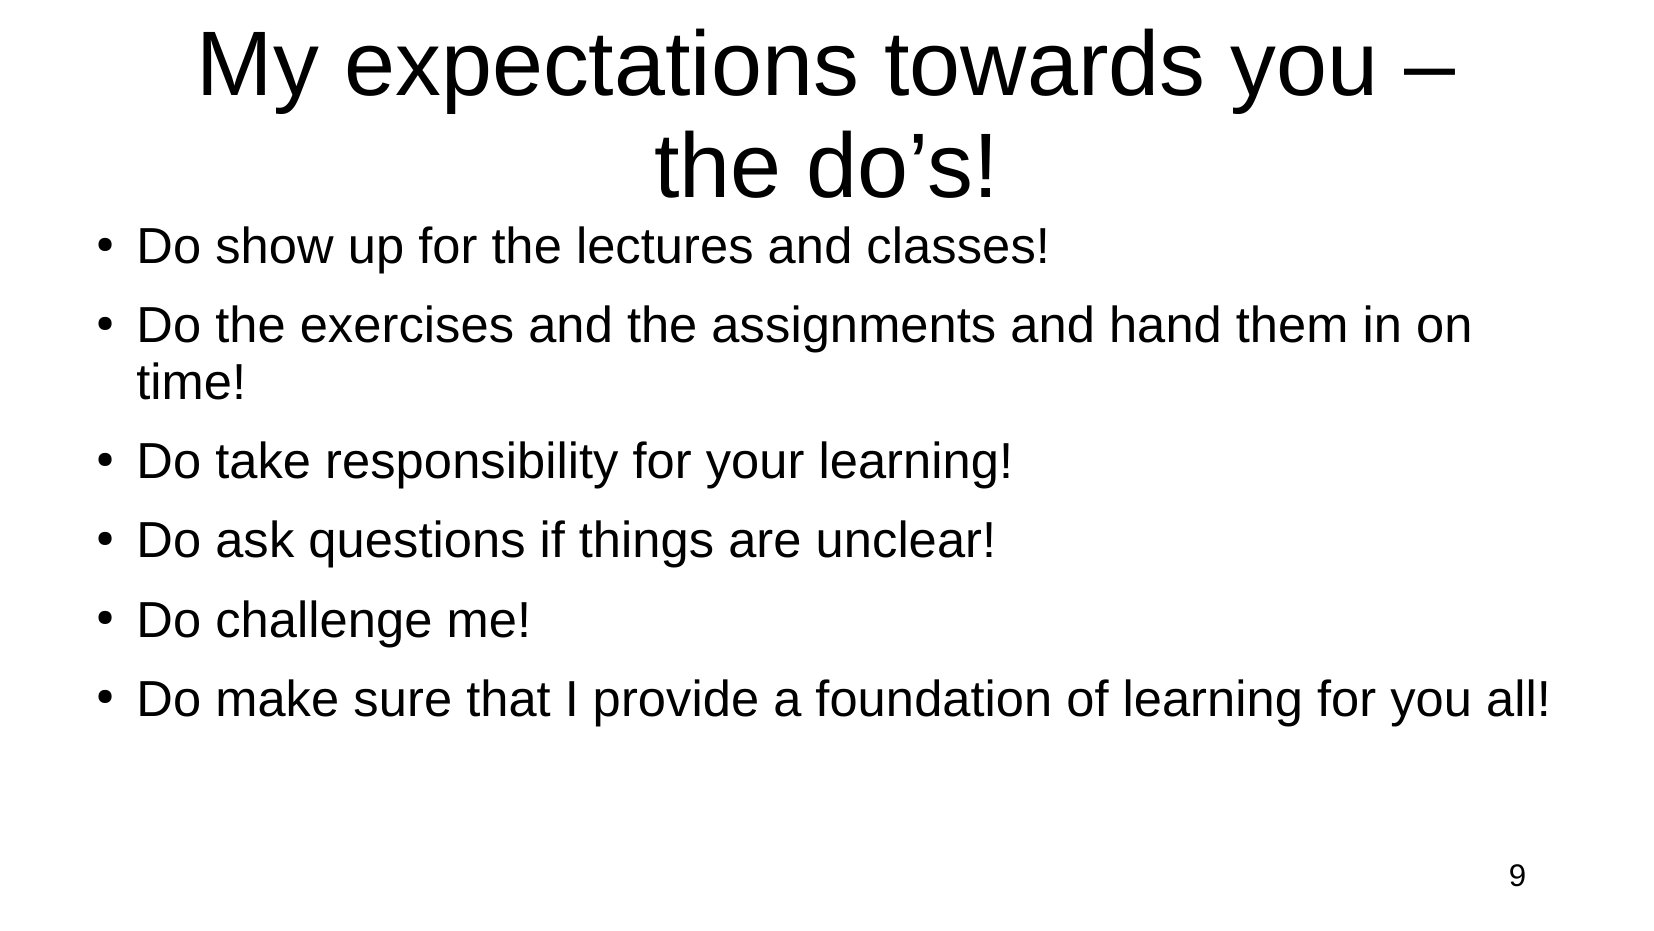

# My expectations towards you – the do’s!
Do show up for the lectures and classes!
Do the exercises and the assignments and hand them in on time!
Do take responsibility for your learning!
Do ask questions if things are unclear!
Do challenge me!
Do make sure that I provide a foundation of learning for you all!